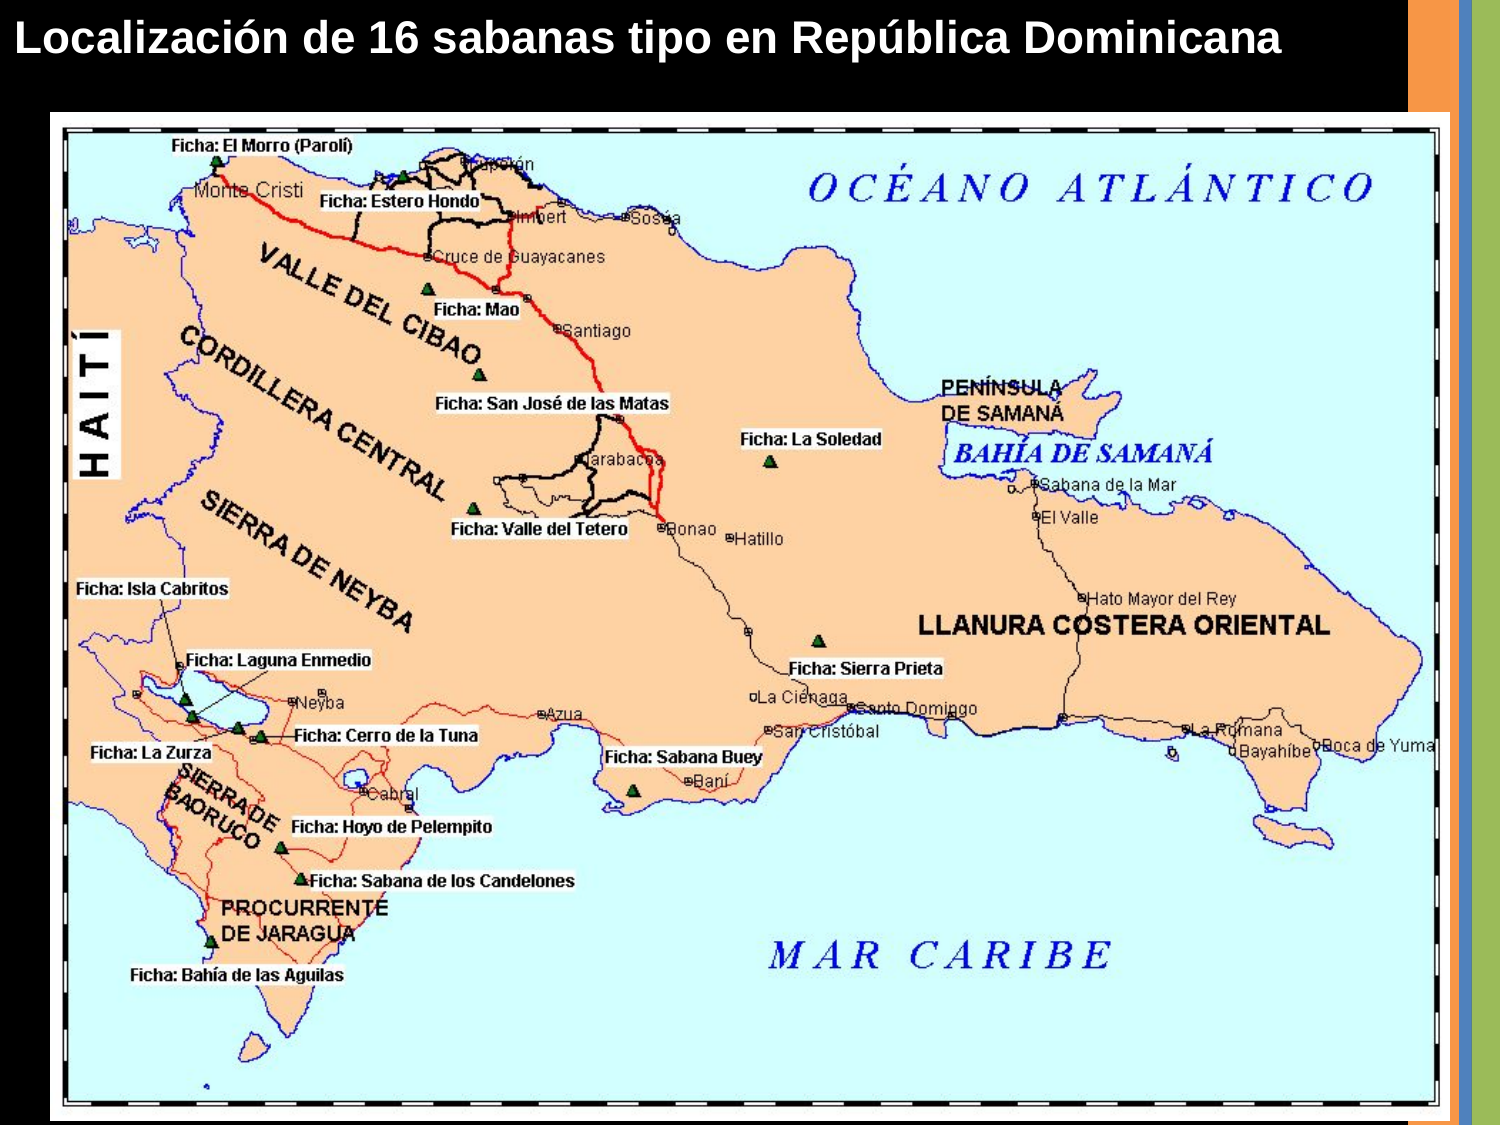

Localización de 16 sabanas tipo en República Dominicana